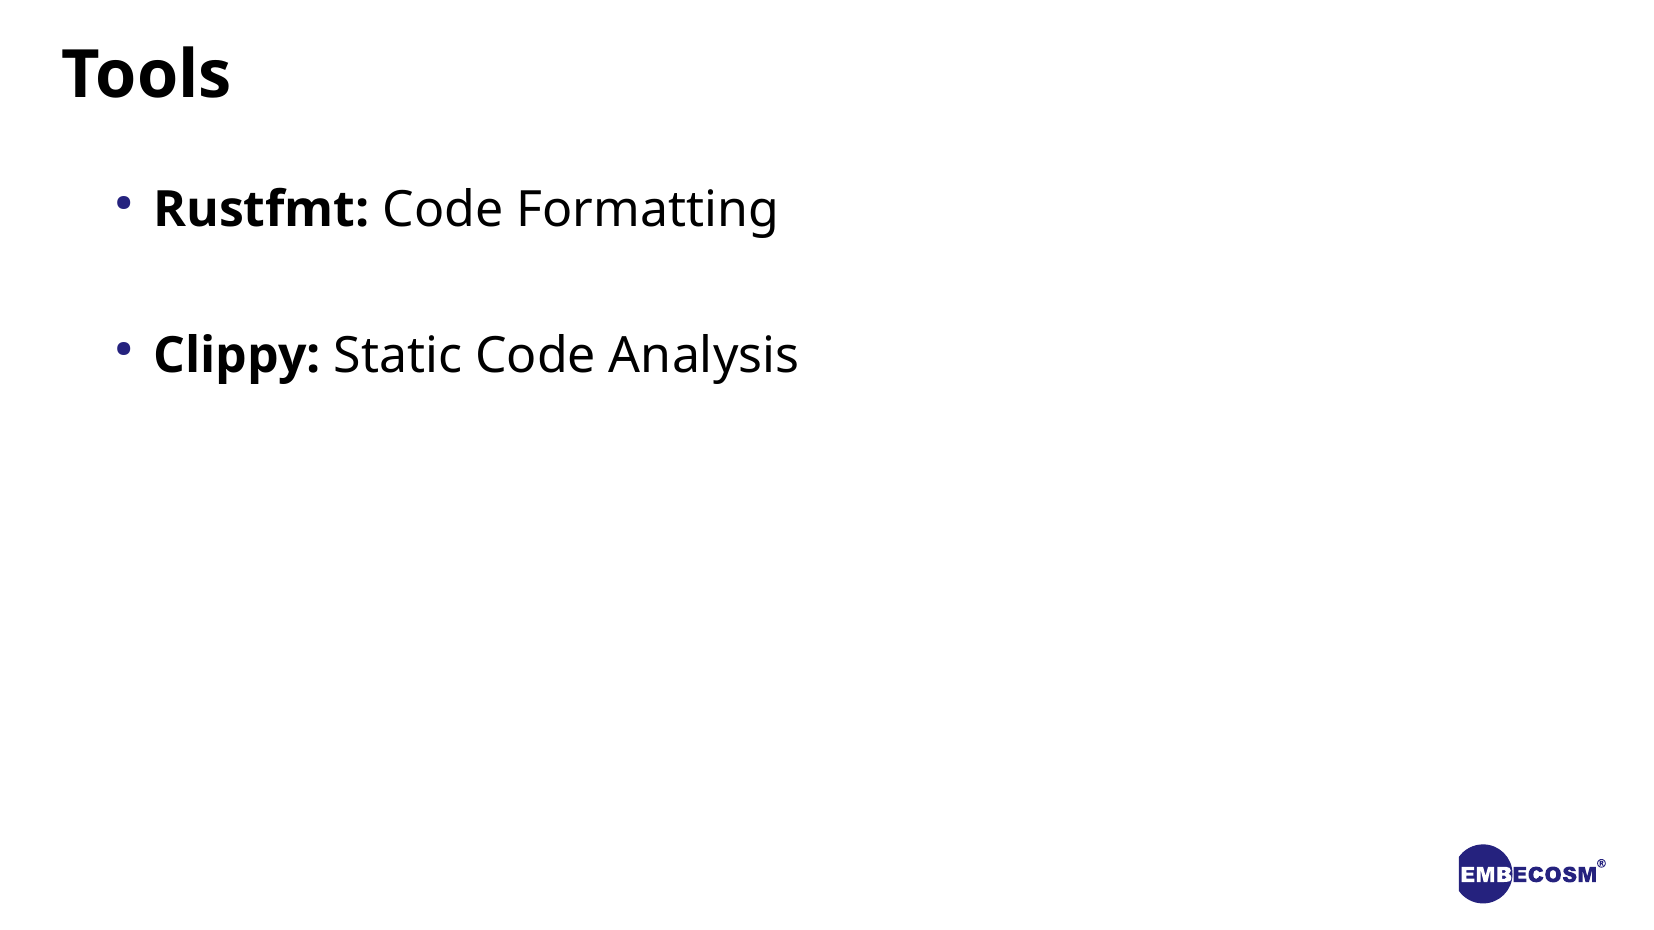

# Tools
Rustfmt: Code Formatting
Clippy: Static Code Analysis